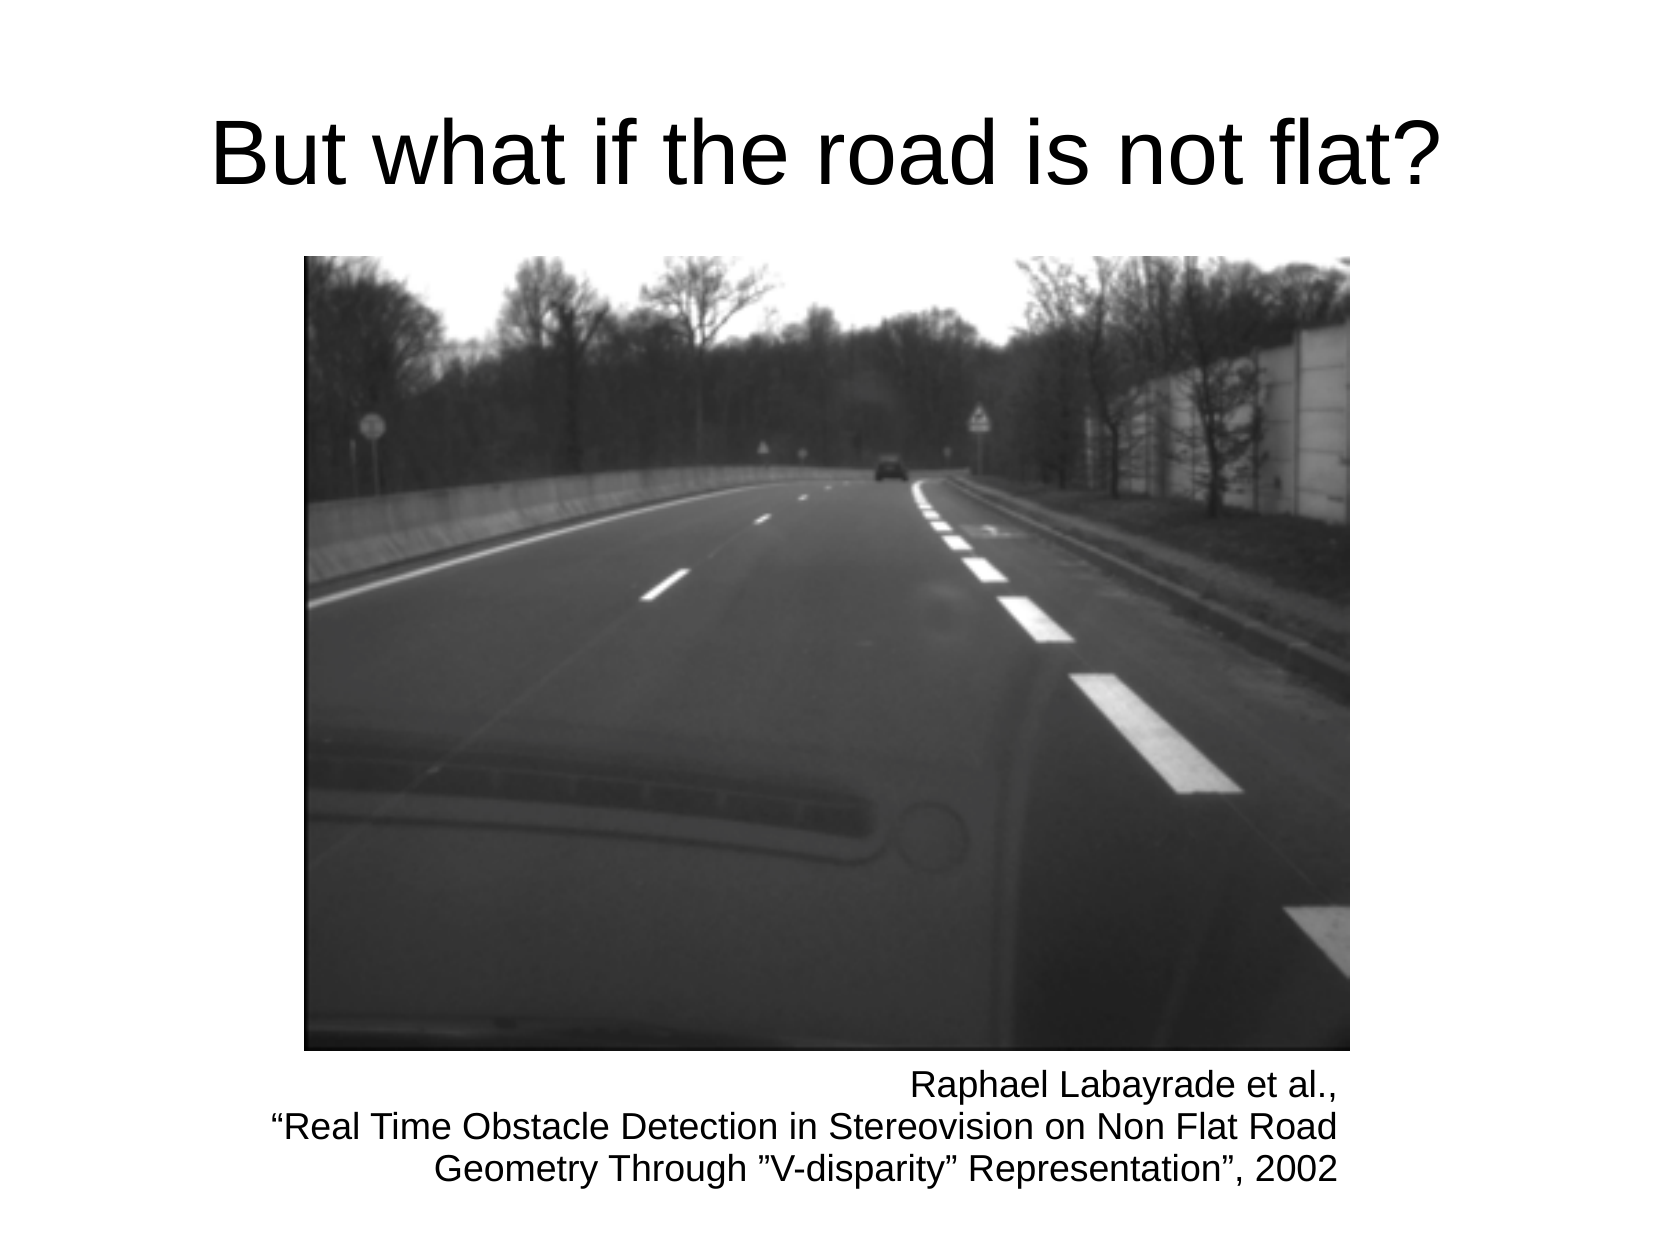

# But what if the road is not flat?
Raphael Labayrade et al.,
“Real Time Obstacle Detection in Stereovision on Non Flat Road Geometry Through ”V-disparity” Representation”, 2002